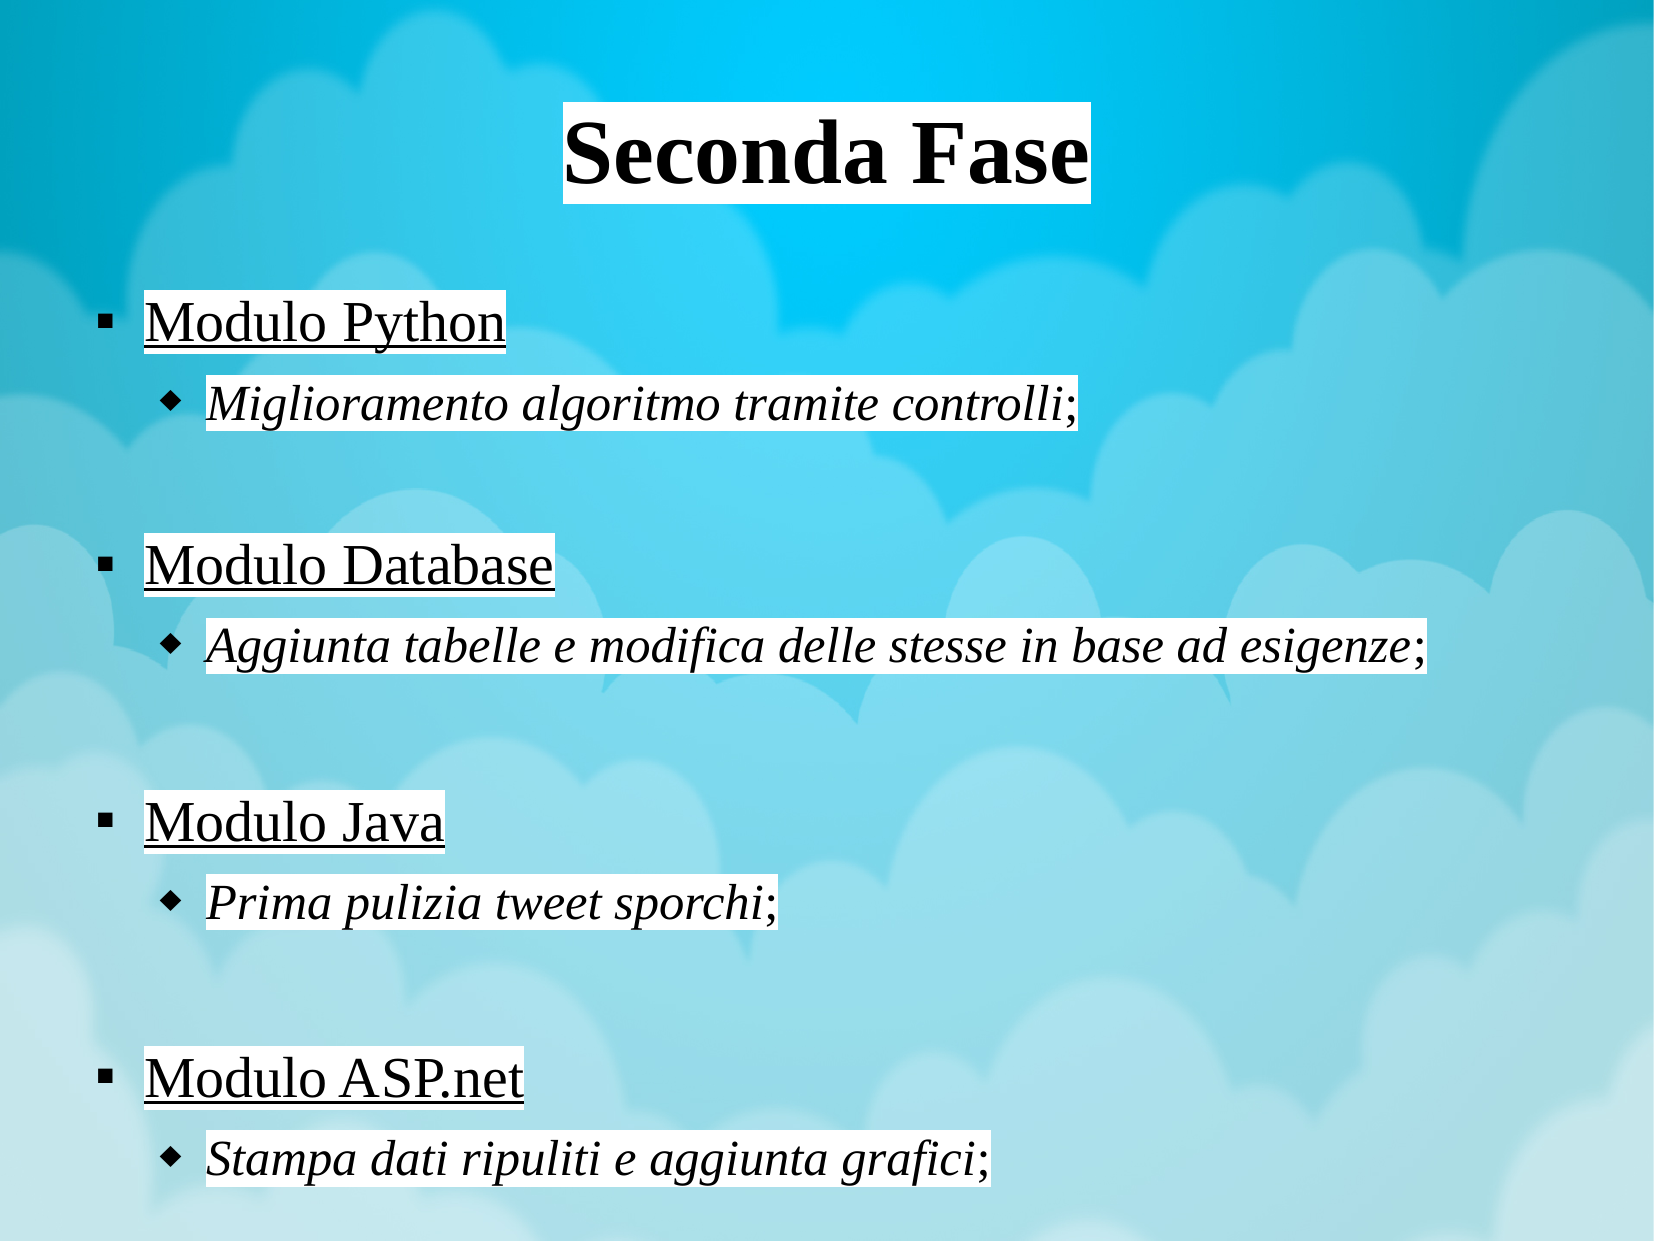

# Seconda Fase
Modulo Python
Miglioramento algoritmo tramite controlli;
Modulo Database
Aggiunta tabelle e modifica delle stesse in base ad esigenze;
Modulo Java
Prima pulizia tweet sporchi;
Modulo ASP.net
Stampa dati ripuliti e aggiunta grafici;